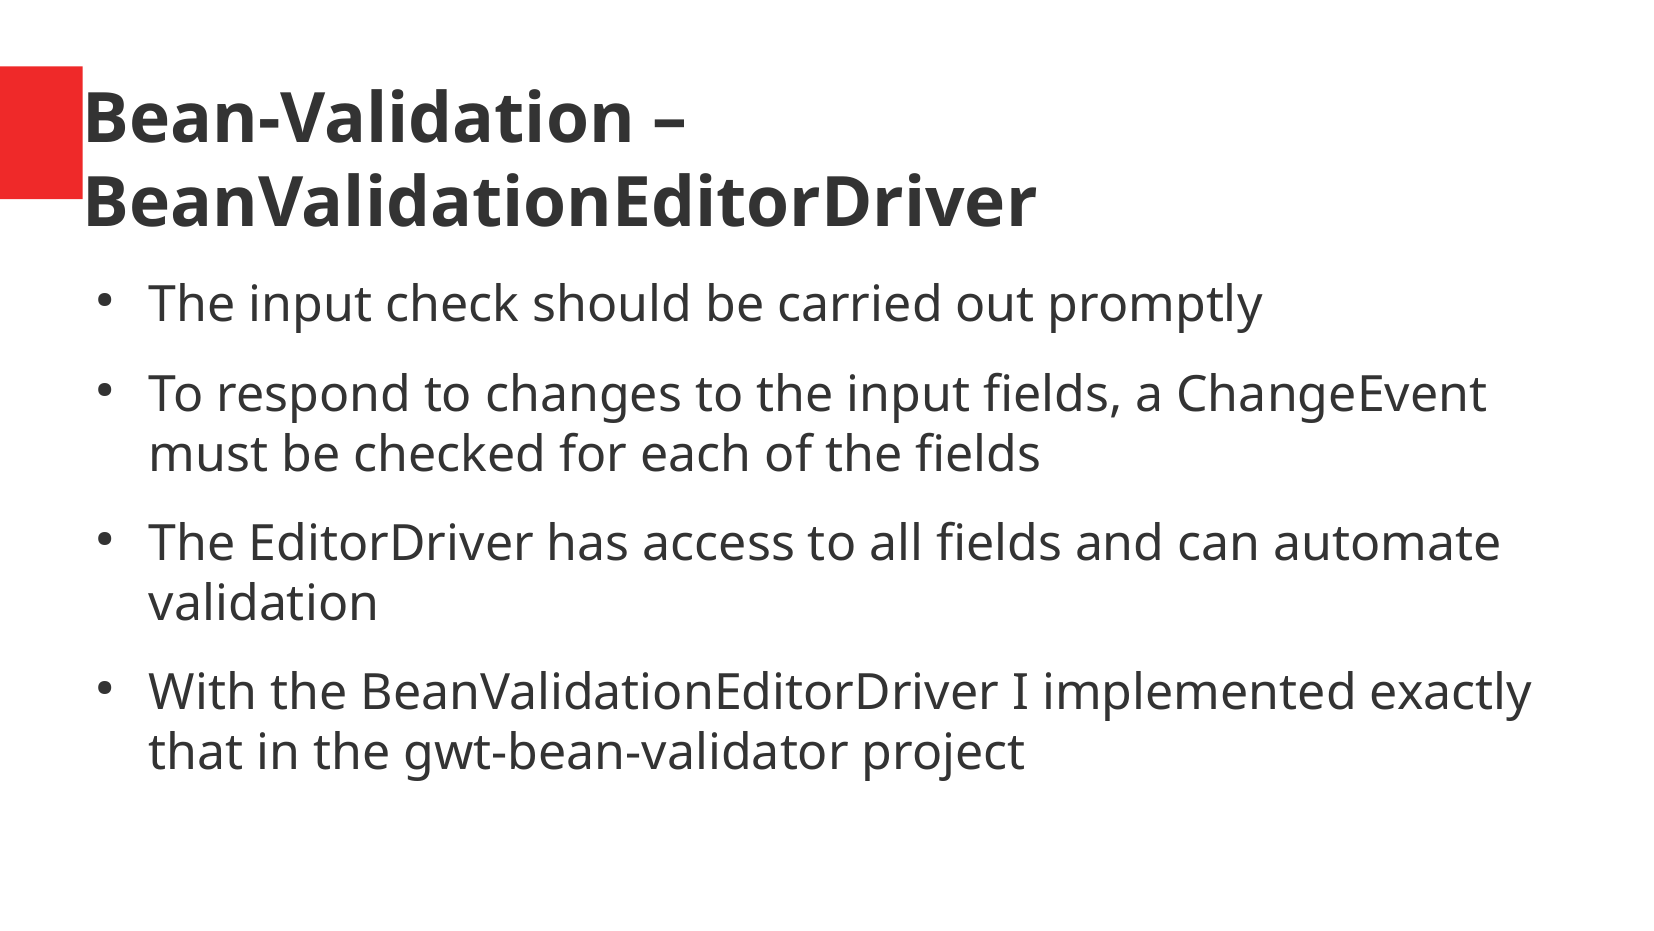

# Bean-Validation – BeanValidationEditorDriver
The input check should be carried out promptly
To respond to changes to the input fields, a ChangeEvent must be checked for each of the fields
The EditorDriver has access to all fields and can automate validation
With the BeanValidationEditorDriver I implemented exactly that in the gwt-bean-validator project